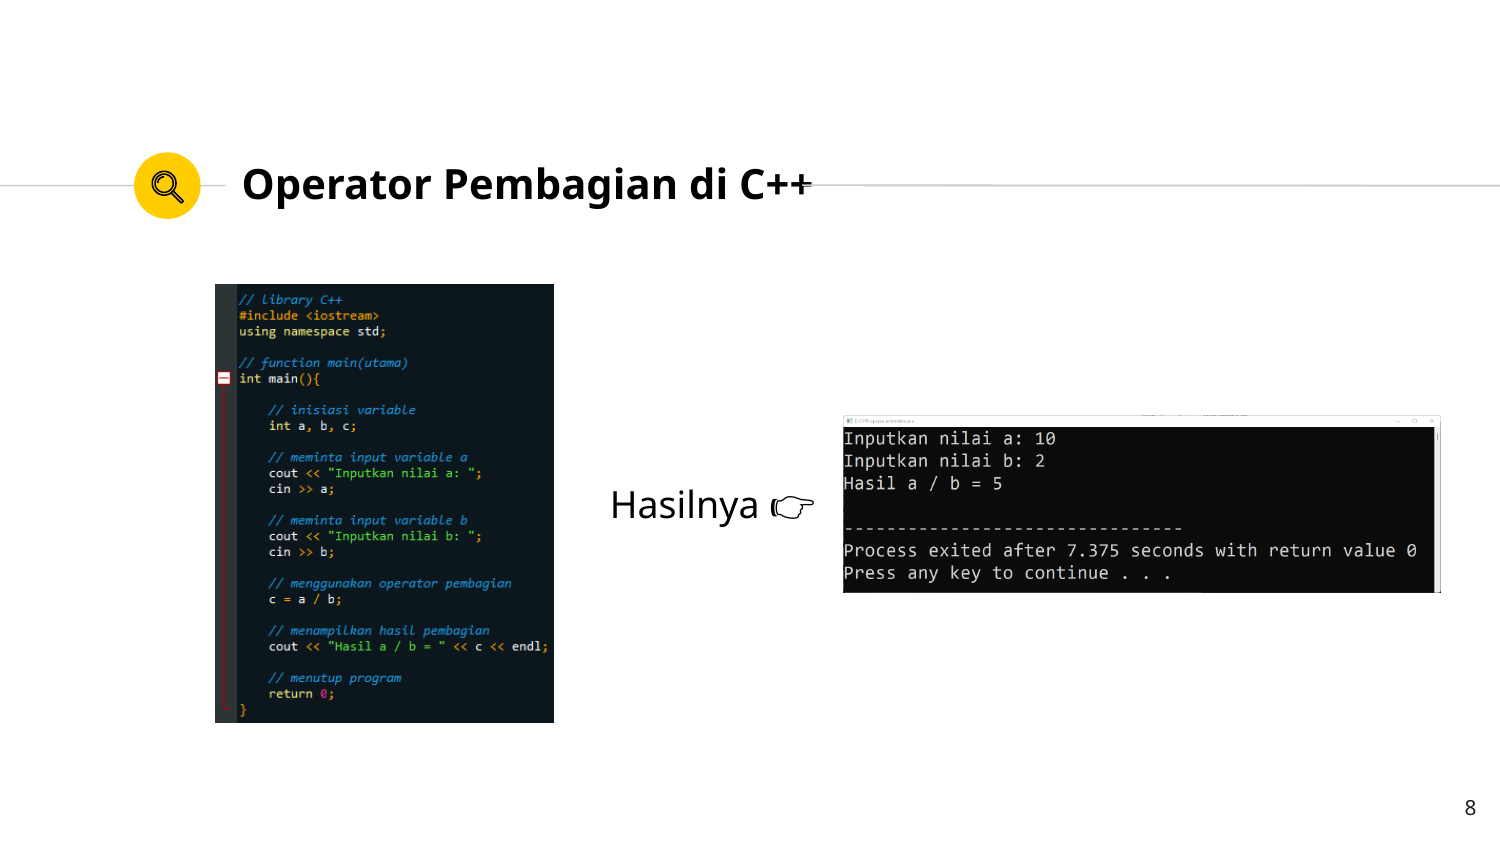

# Operator Pembagian di C++
Hasilnya 👉